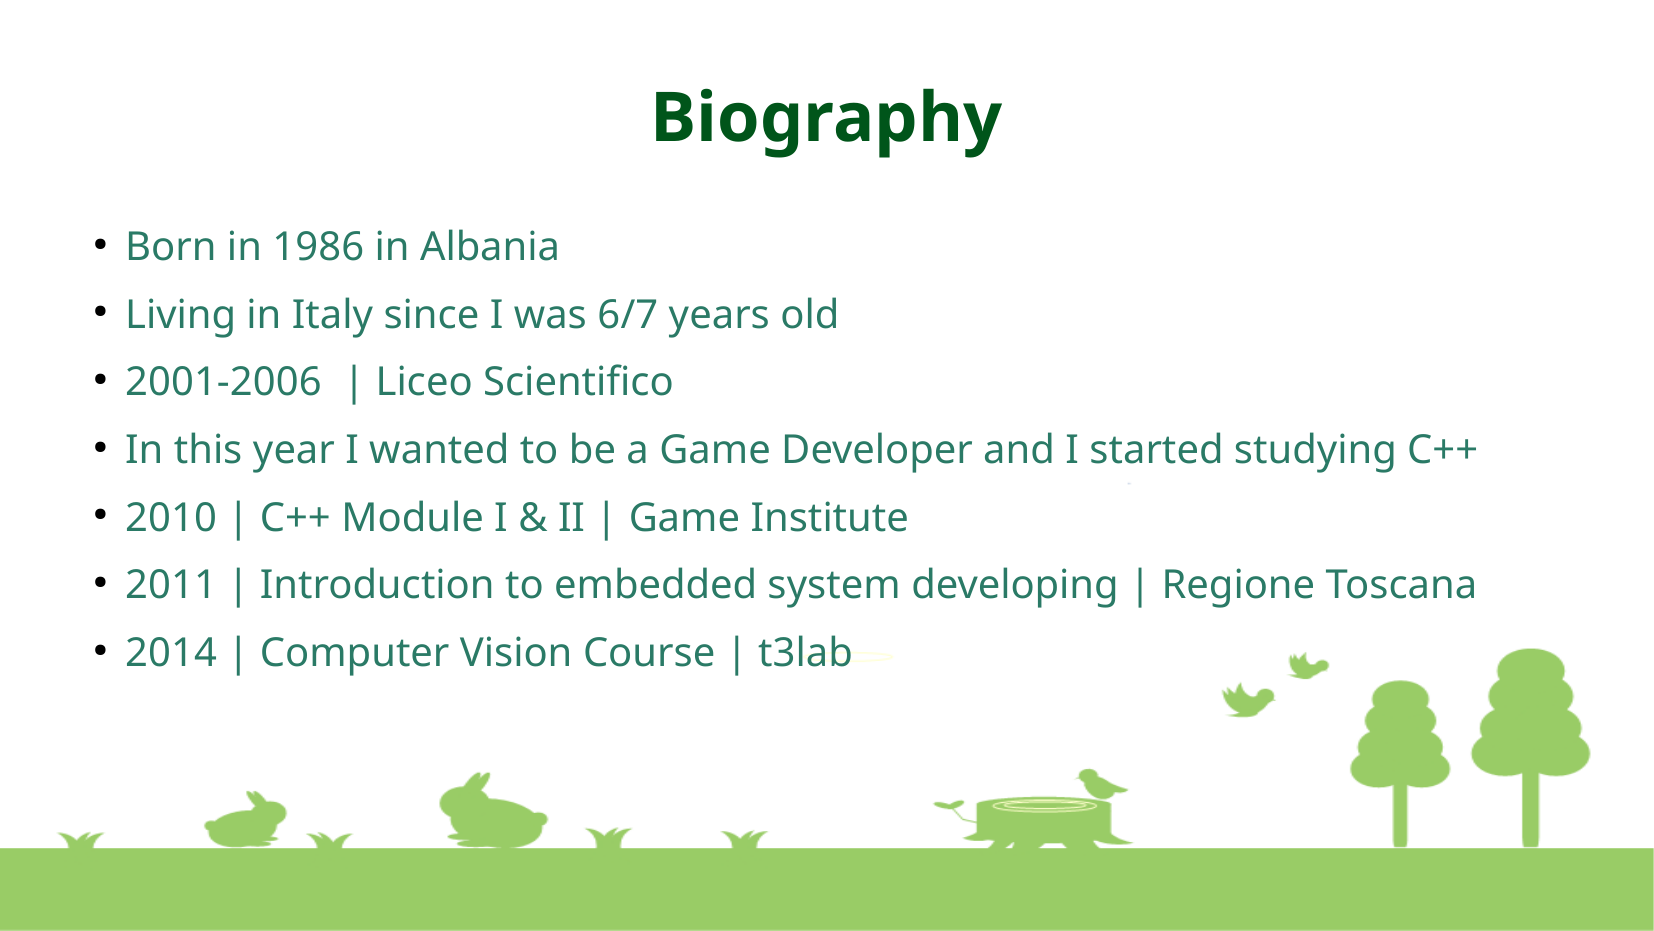

# Biography
Born in 1986 in Albania
Living in Italy since I was 6/7 years old
2001-2006 | Liceo Scientifico
In this year I wanted to be a Game Developer and I started studying C++
2010 | C++ Module I & II | Game Institute
2011 | Introduction to embedded system developing | Regione Toscana
2014 | Computer Vision Course | t3lab